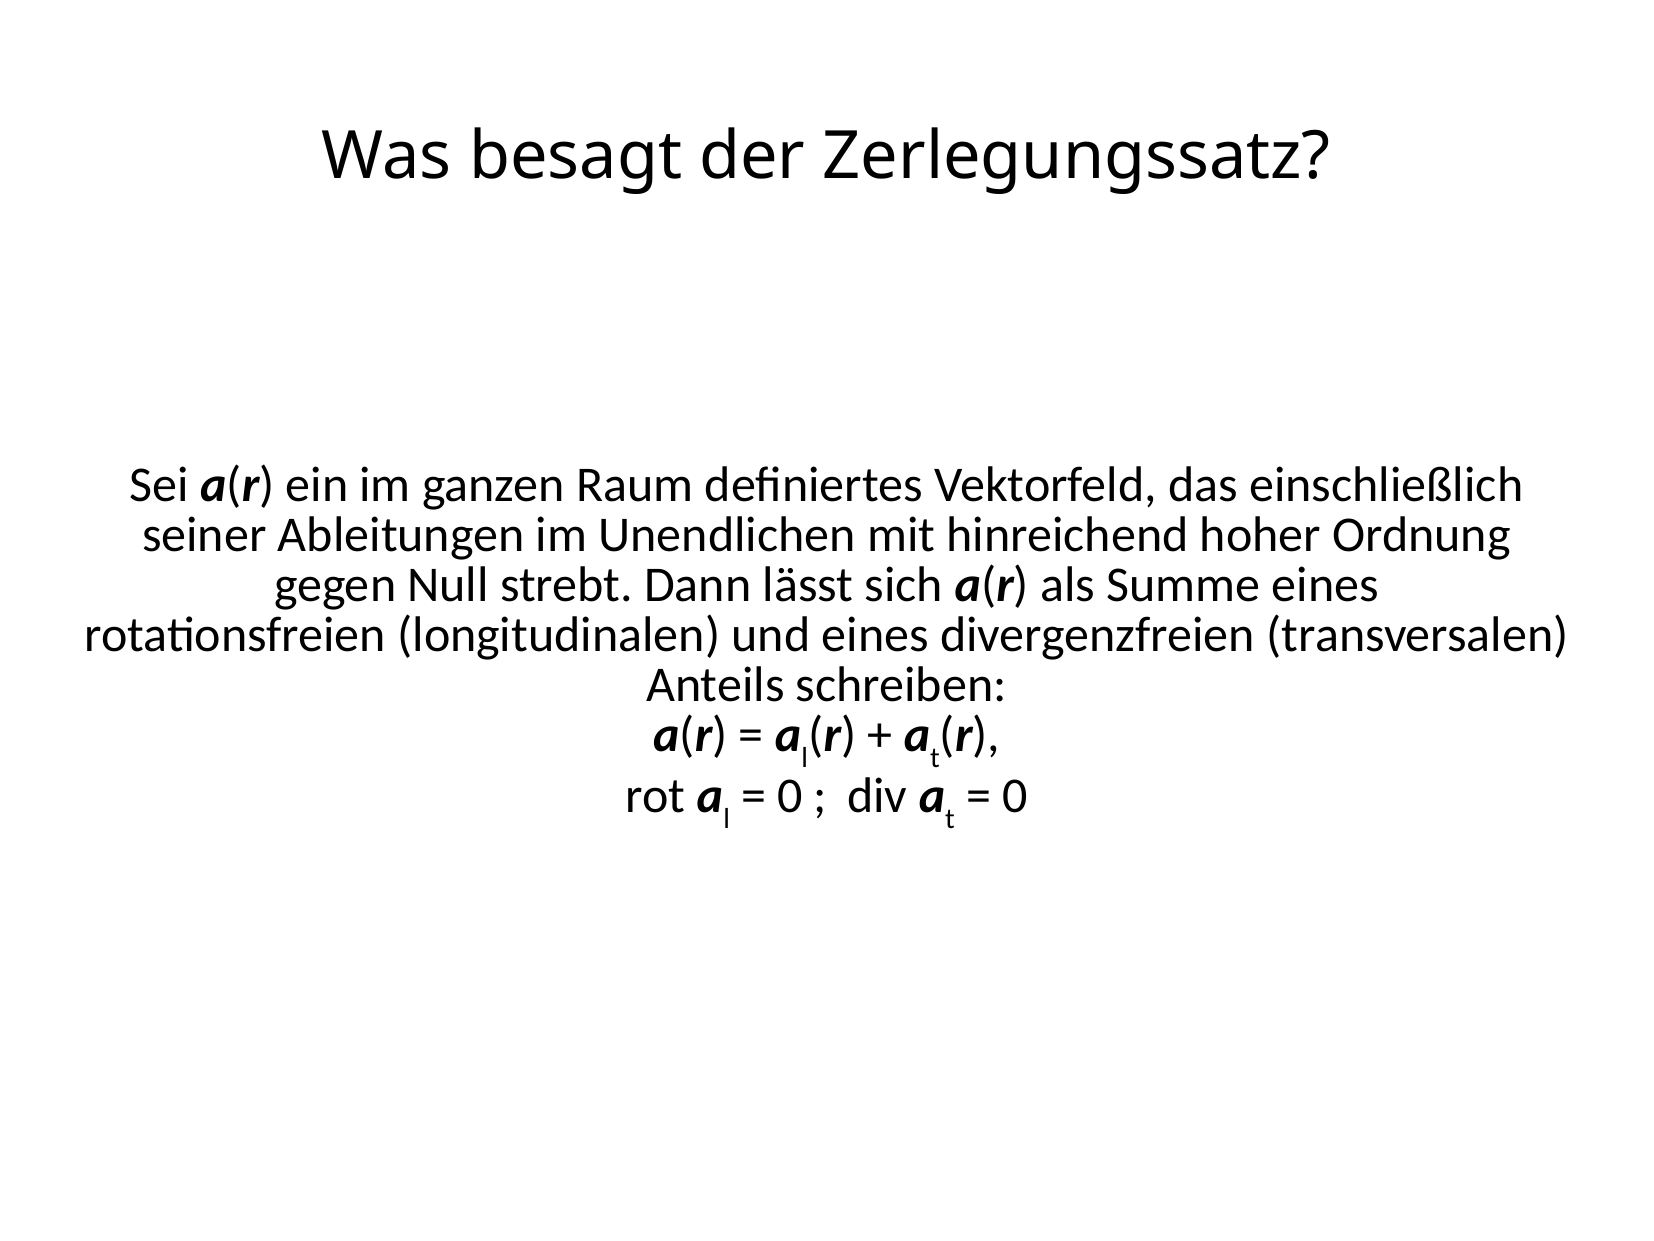

# Was besagt der Zerlegungssatz?
Sei a(r) ein im ganzen Raum definiertes Vektorfeld, das einschließlich seiner Ableitungen im Unendlichen mit hinreichend hoher Ordnung gegen Null strebt. Dann lässt sich a(r) als Summe eines rotationsfreien (longitudinalen) und eines divergenzfreien (transversalen) Anteils schreiben:
a(r) = al(r) + at(r),
rot al = 0 ;	div at = 0